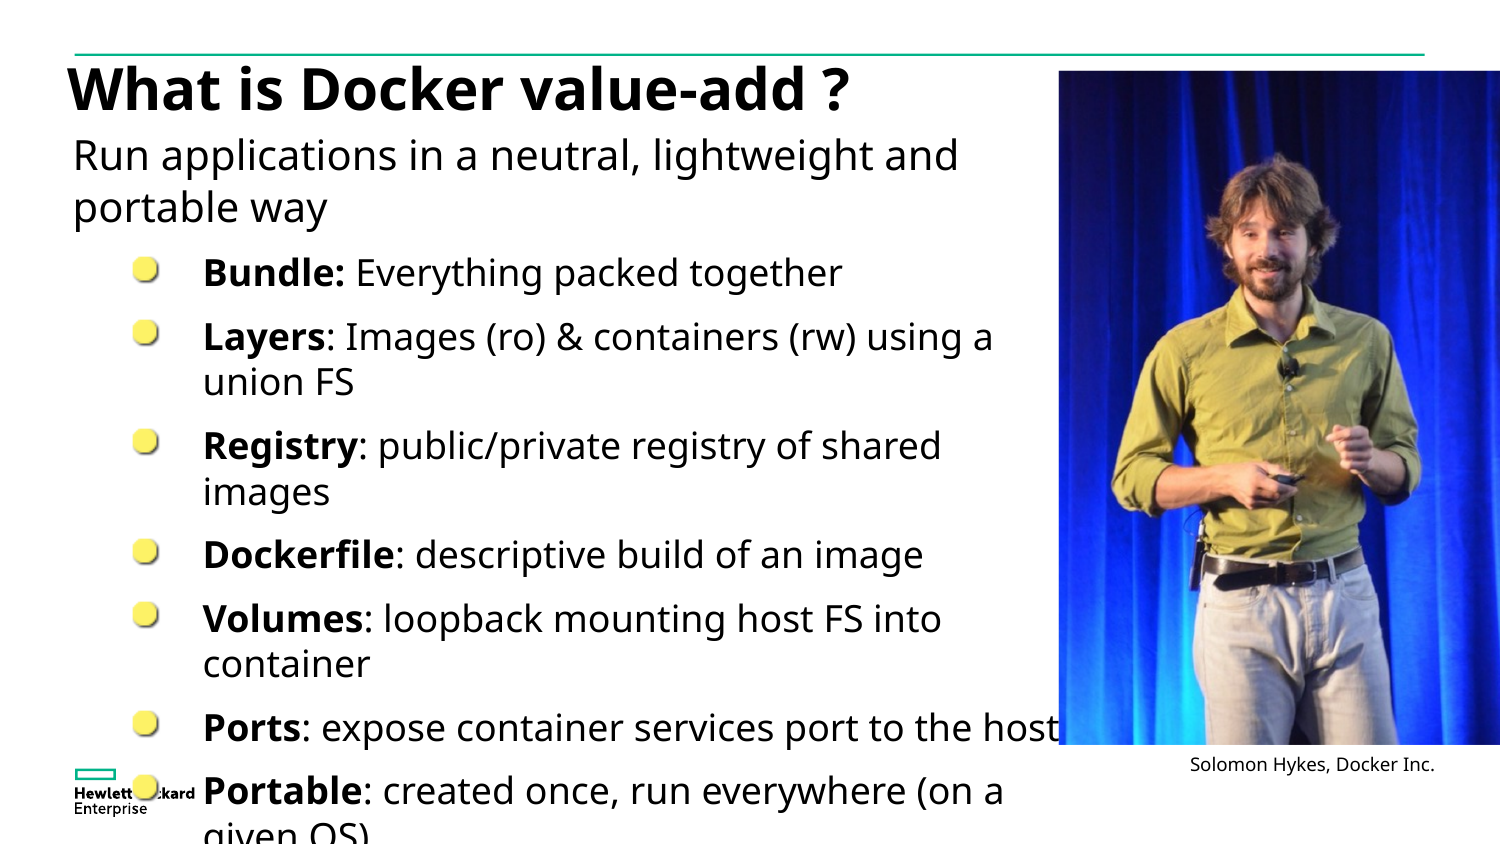

# What is Docker value-add ?
Run applications in a neutral, lightweight and portable way
Bundle: Everything packed together
Layers: Images (ro) & containers (rw) using a union FS
Registry: public/private registry of shared images
Dockerfile: descriptive build of an image
Volumes: loopback mounting host FS into container
Ports: expose container services port to the host
Portable: created once, run everywhere (on a given OS)
Management: REST API/CLI
Enterprise: Docker Enterprise (formerly DDC)
Solomon Hykes, Docker Inc.